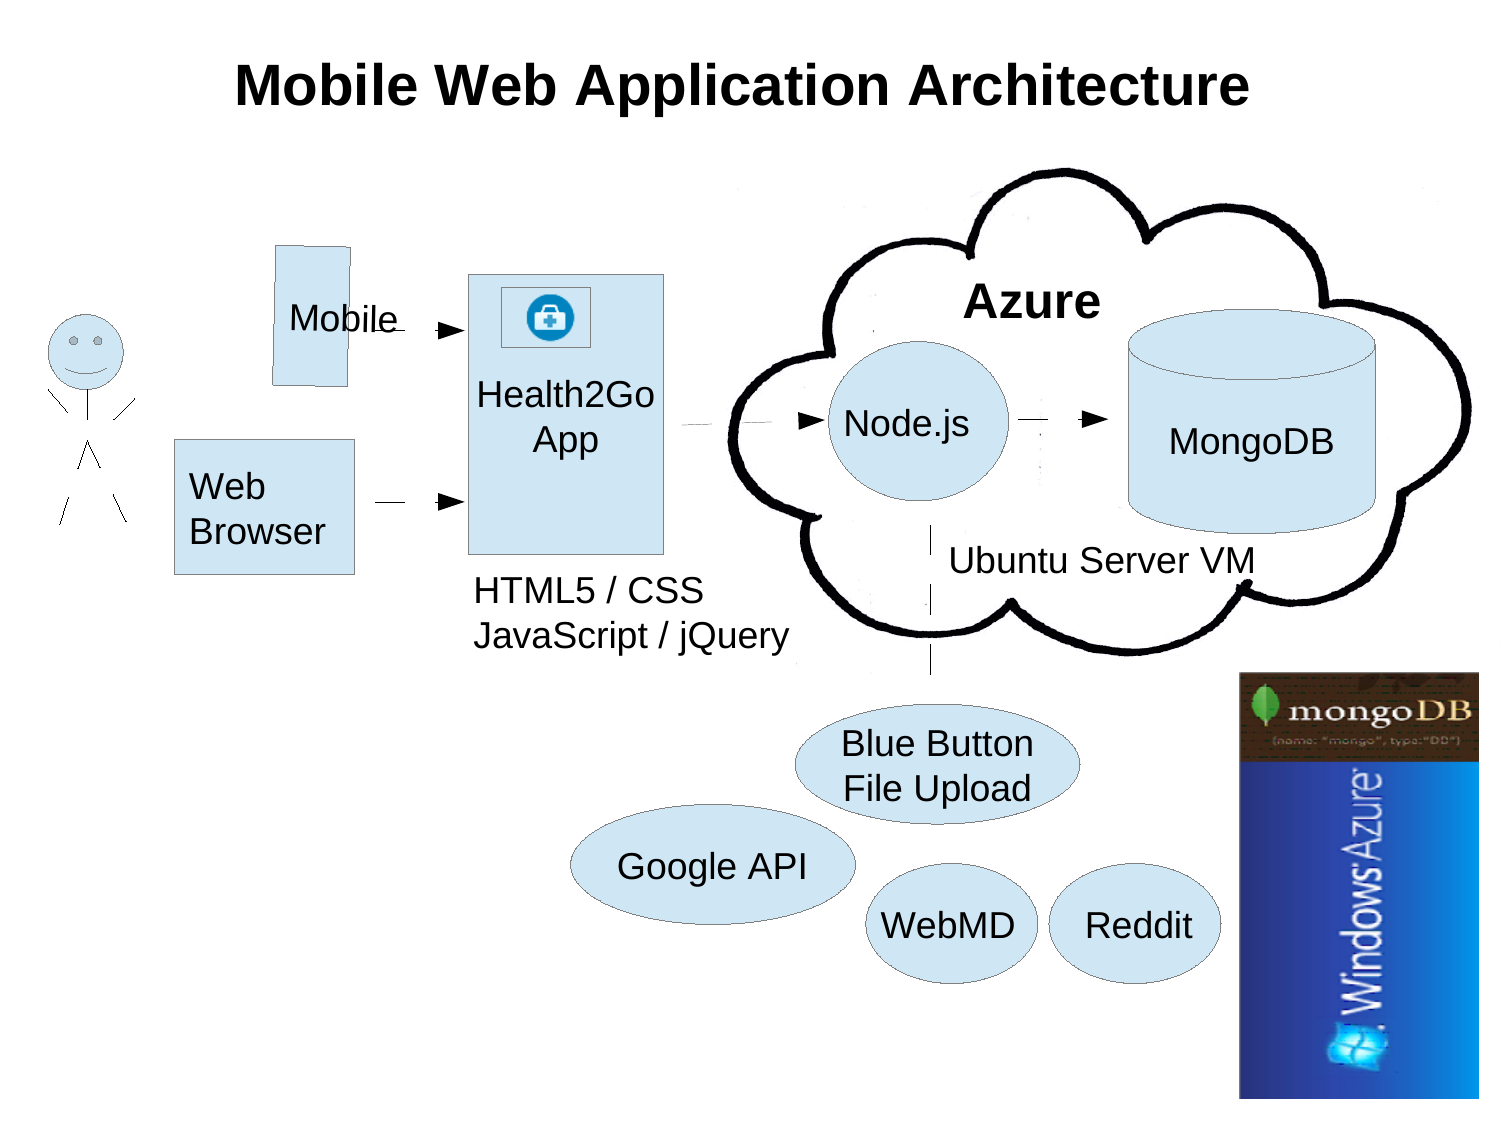

# Mobile Web Application Architecture
Mobile
Azure
Health2Go
App
MongoDB
Node.js
Web
Browser
Ubuntu Server VM
HTML5 / CSS
JavaScript / jQuery
Blue Button
File Upload
 Google API
WebMD
 Reddit